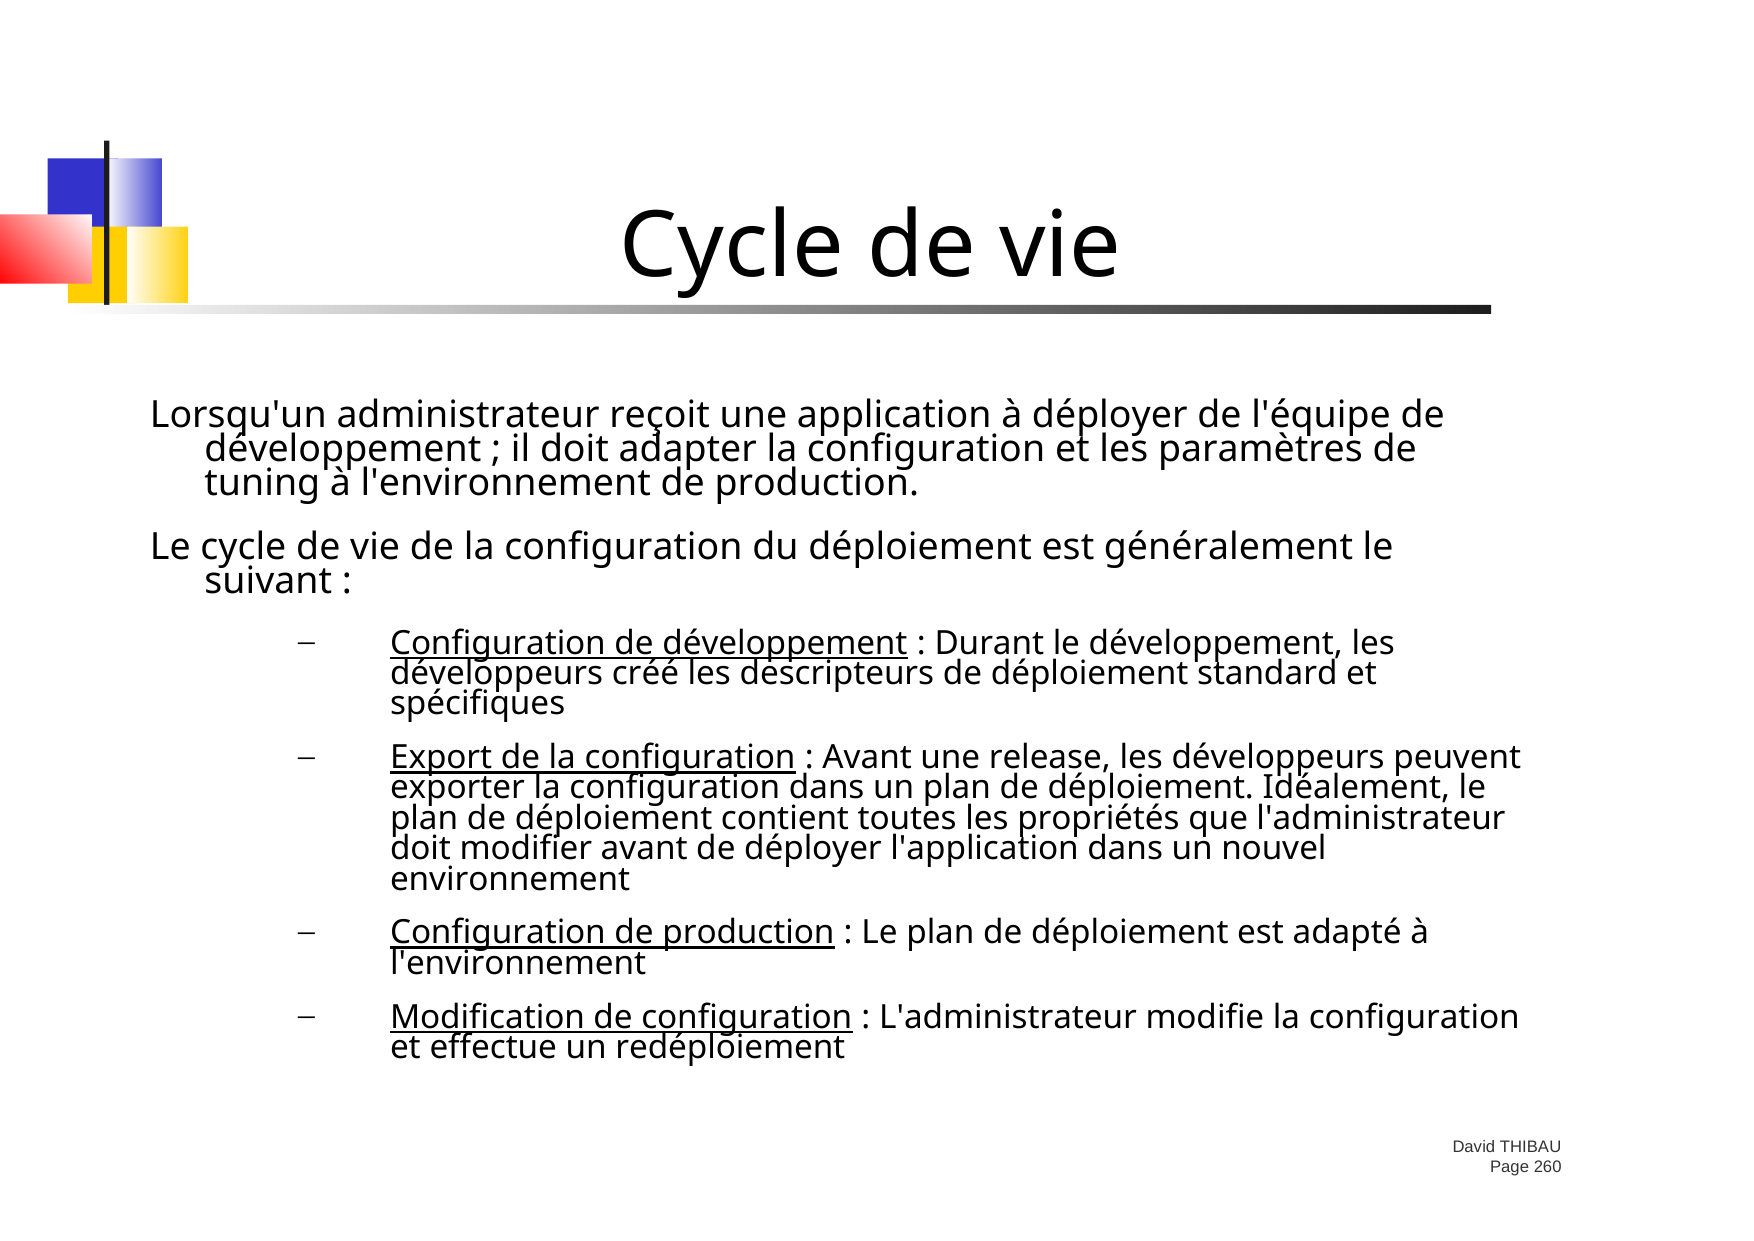

# Cycle de vie
Lorsqu'un administrateur reçoit une application à déployer de l'équipe de développement ; il doit adapter la configuration et les paramètres de tuning à l'environnement de production.
Le cycle de vie de la configuration du déploiement est généralement le suivant :
Configuration de développement : Durant le développement, les développeurs créé les descripteurs de déploiement standard et spécifiques
Export de la configuration : Avant une release, les développeurs peuvent exporter la configuration dans un plan de déploiement. Idéalement, le plan de déploiement contient toutes les propriétés que l'administrateur doit modifier avant de déployer l'application dans un nouvel environnement
Configuration de production : Le plan de déploiement est adapté à l'environnement
Modification de configuration : L'administrateur modifie la configuration et effectue un redéploiement